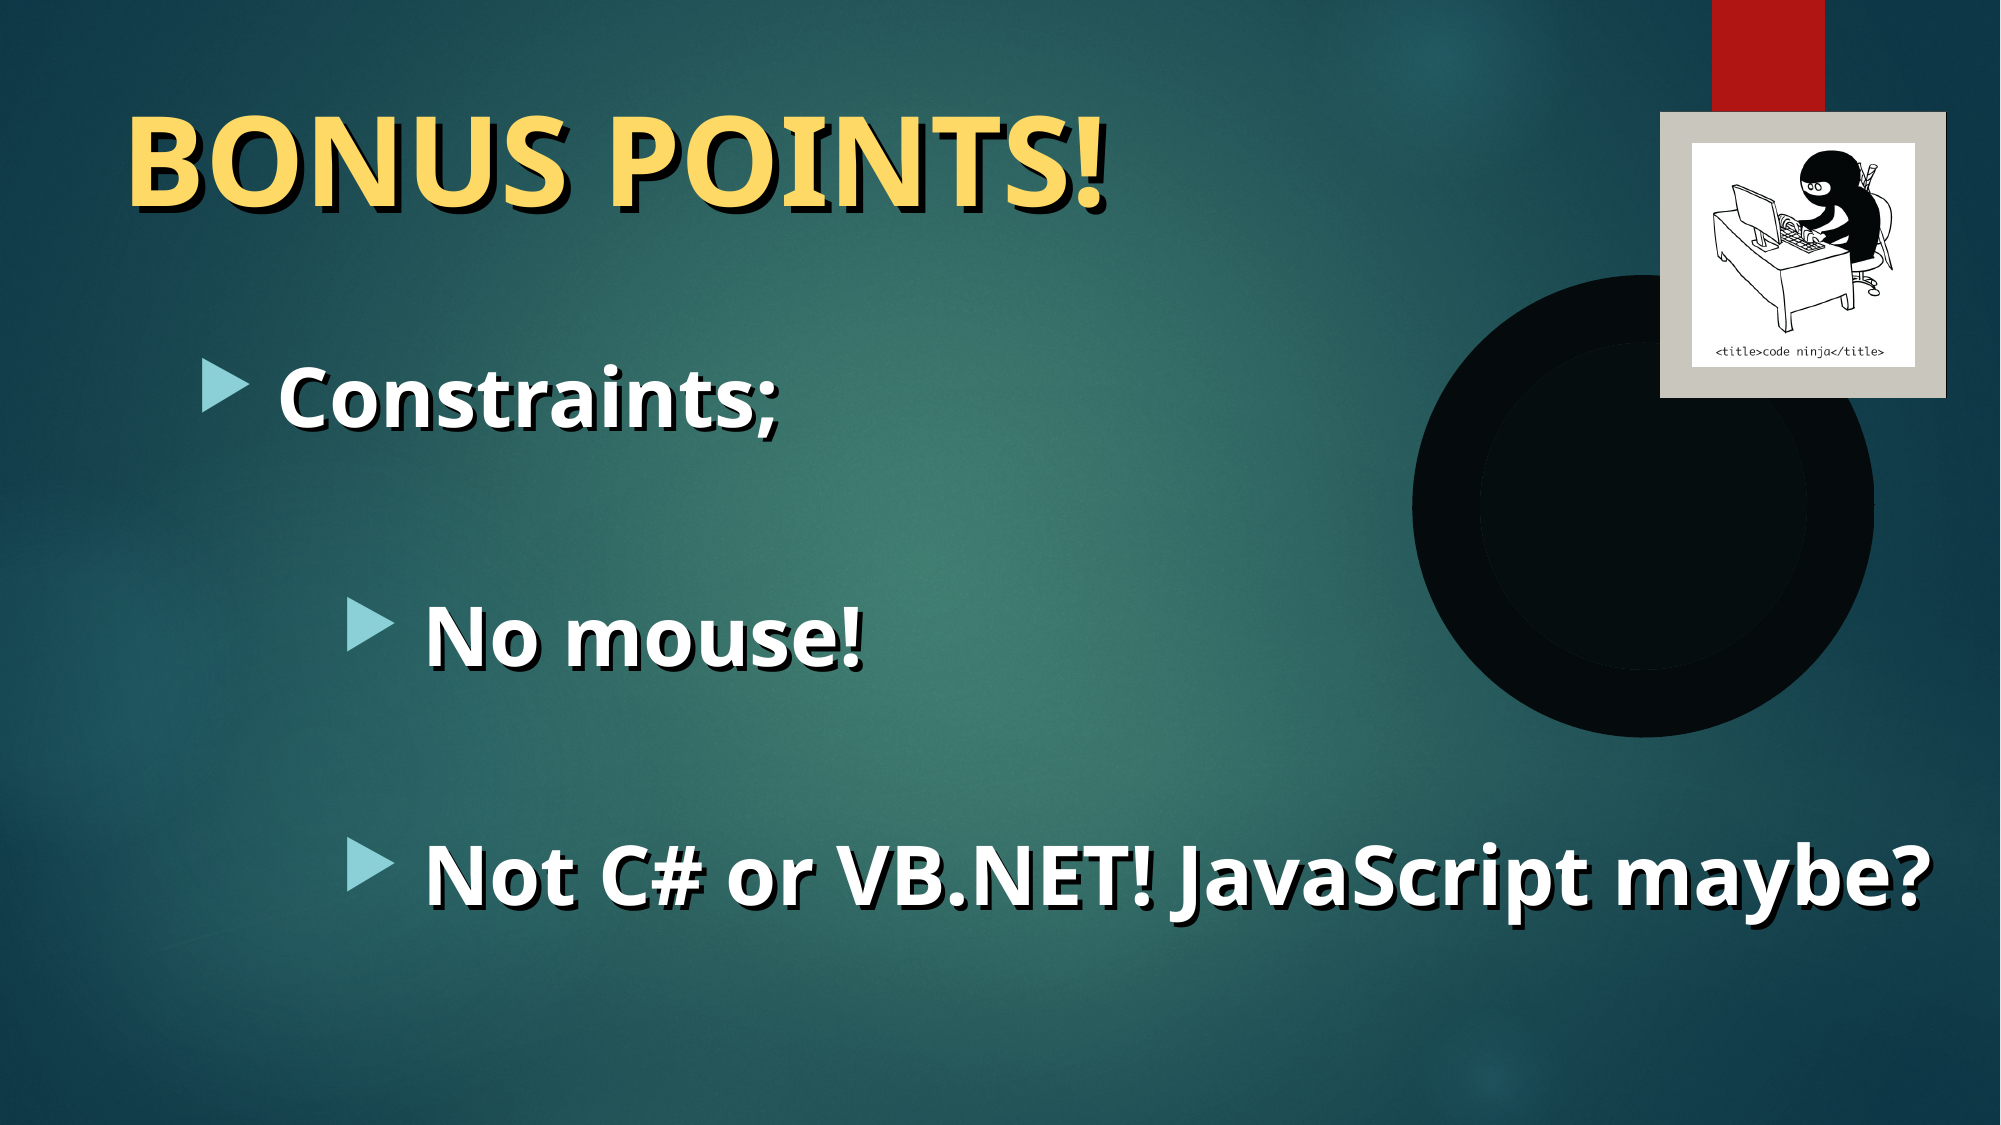

# BONUS POINTS!
 Constraints;
 No mouse!
 Not C# or VB.NET! JavaScript maybe?